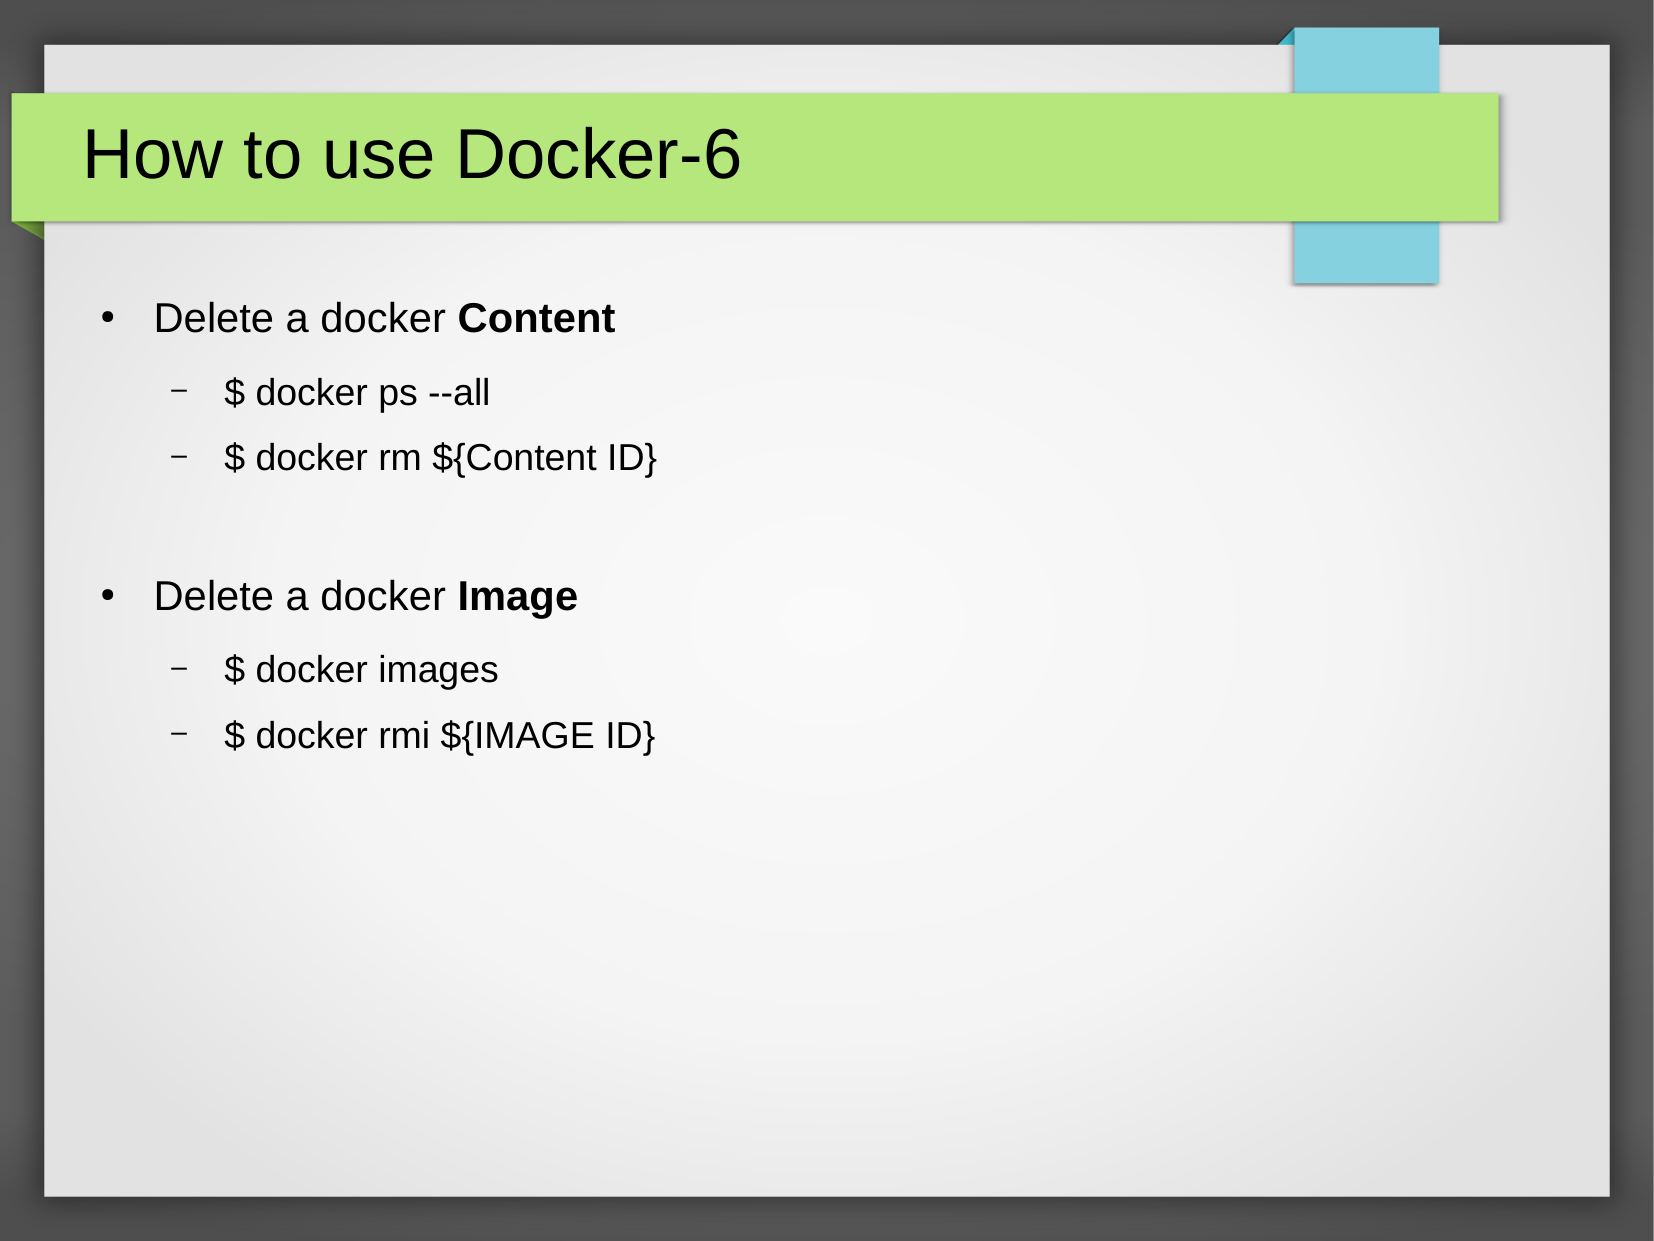

# How to use Docker-6
Delete a docker Content
$ docker ps --all
$ docker rm ${Content ID}
Delete a docker Image
$ docker images
$ docker rmi ${IMAGE ID}